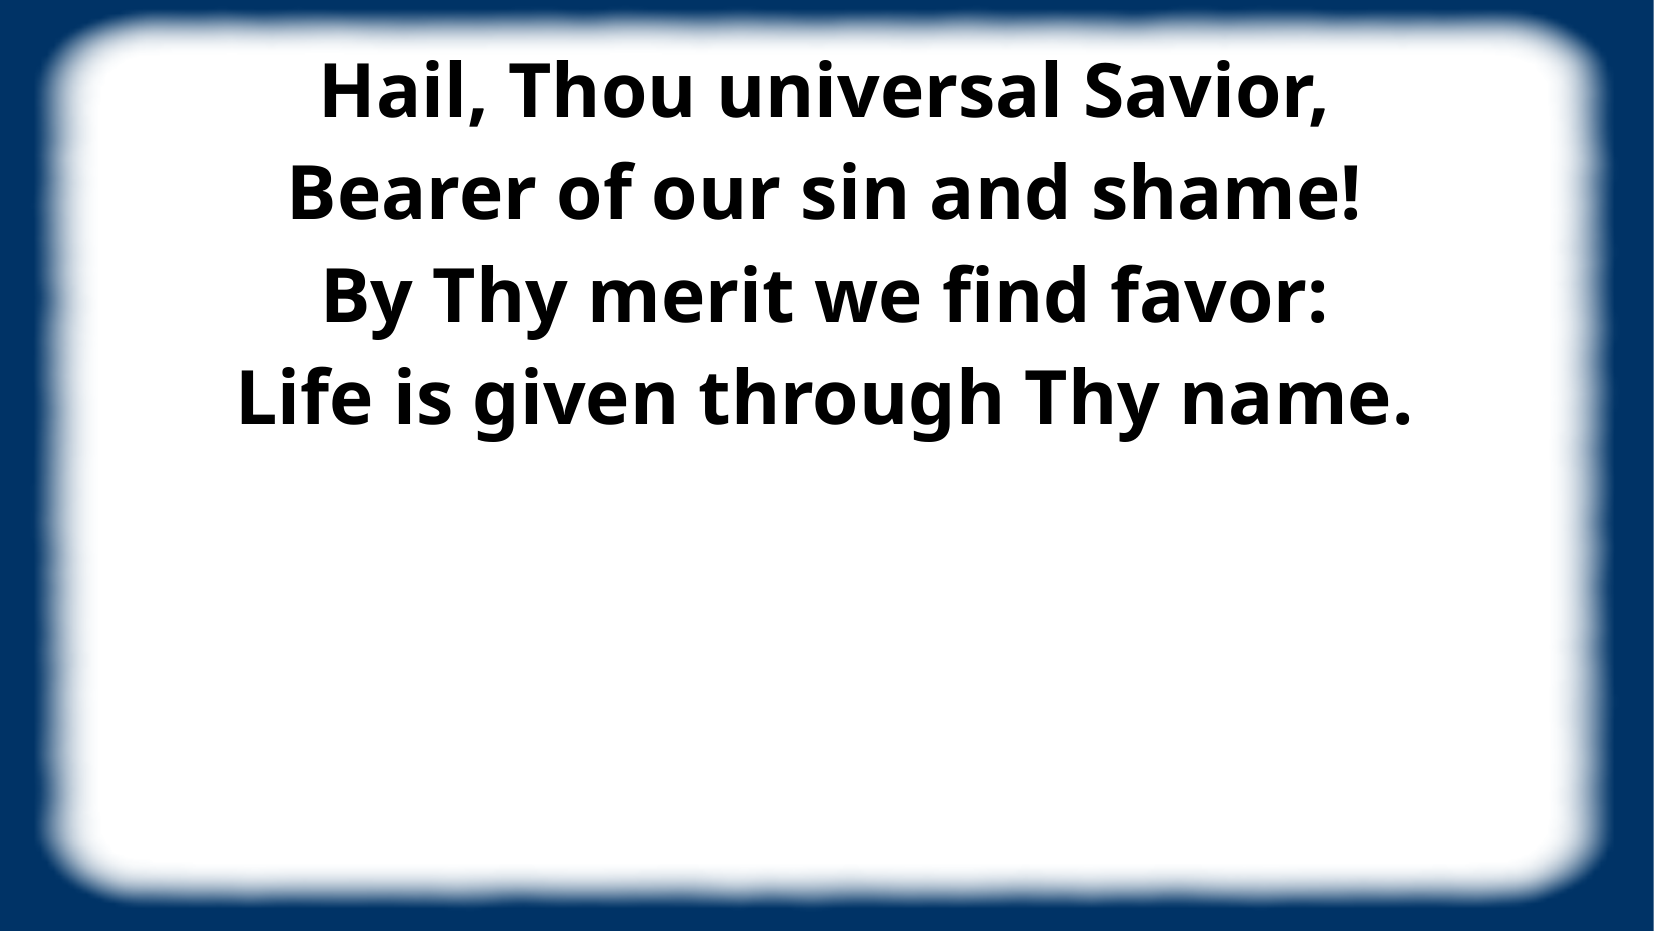

Hail, Thou universal Savior,
Bearer of our sin and shame!
By Thy merit we find favor:
Life is given through Thy name.